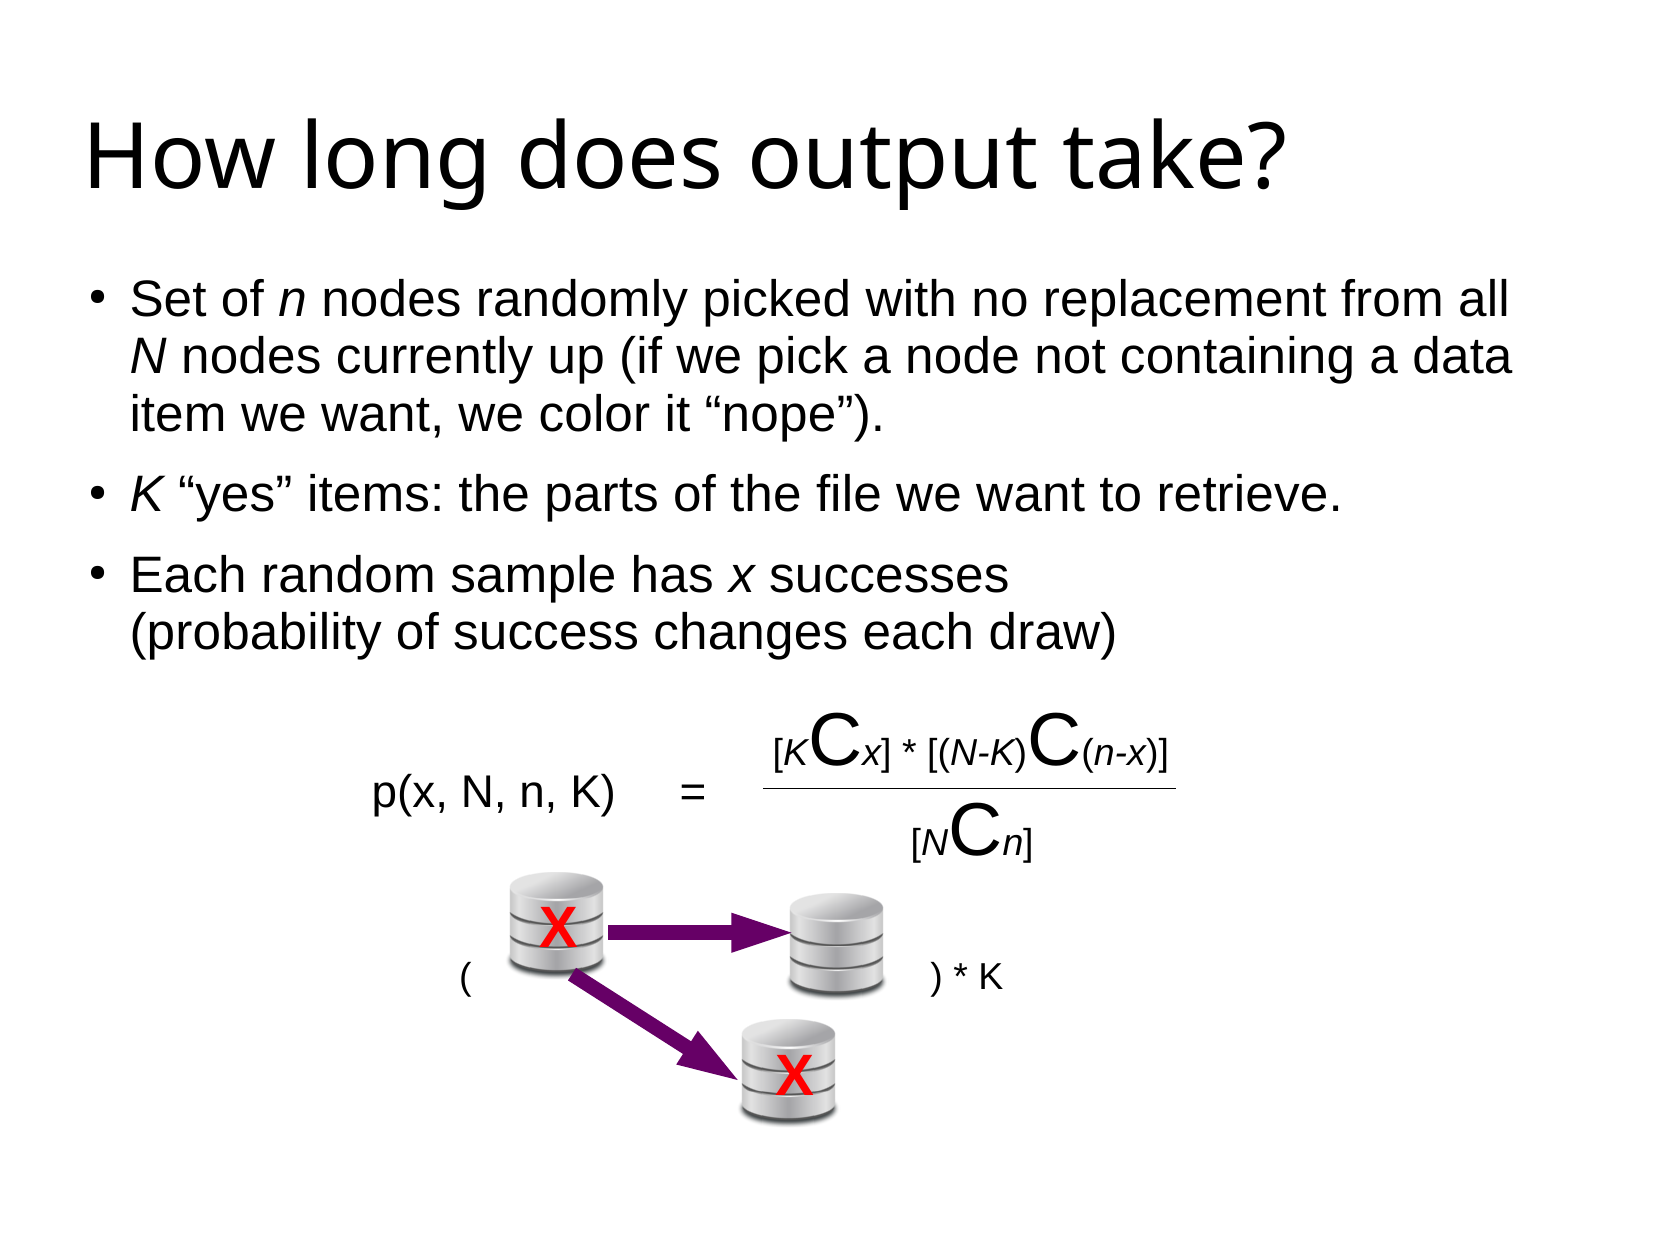

# How long does output take?
Set of n nodes randomly picked with no replacement from all N nodes currently up (if we pick a node not containing a data item we want, we color it “nope”).
K “yes” items: the parts of the file we want to retrieve.
Each random sample has x successes
(probability of success changes each draw)
[KCx] * [(N-K)C(n-x)]
p(x, N, n, K) =
[NCn]
X
(
) * K
X